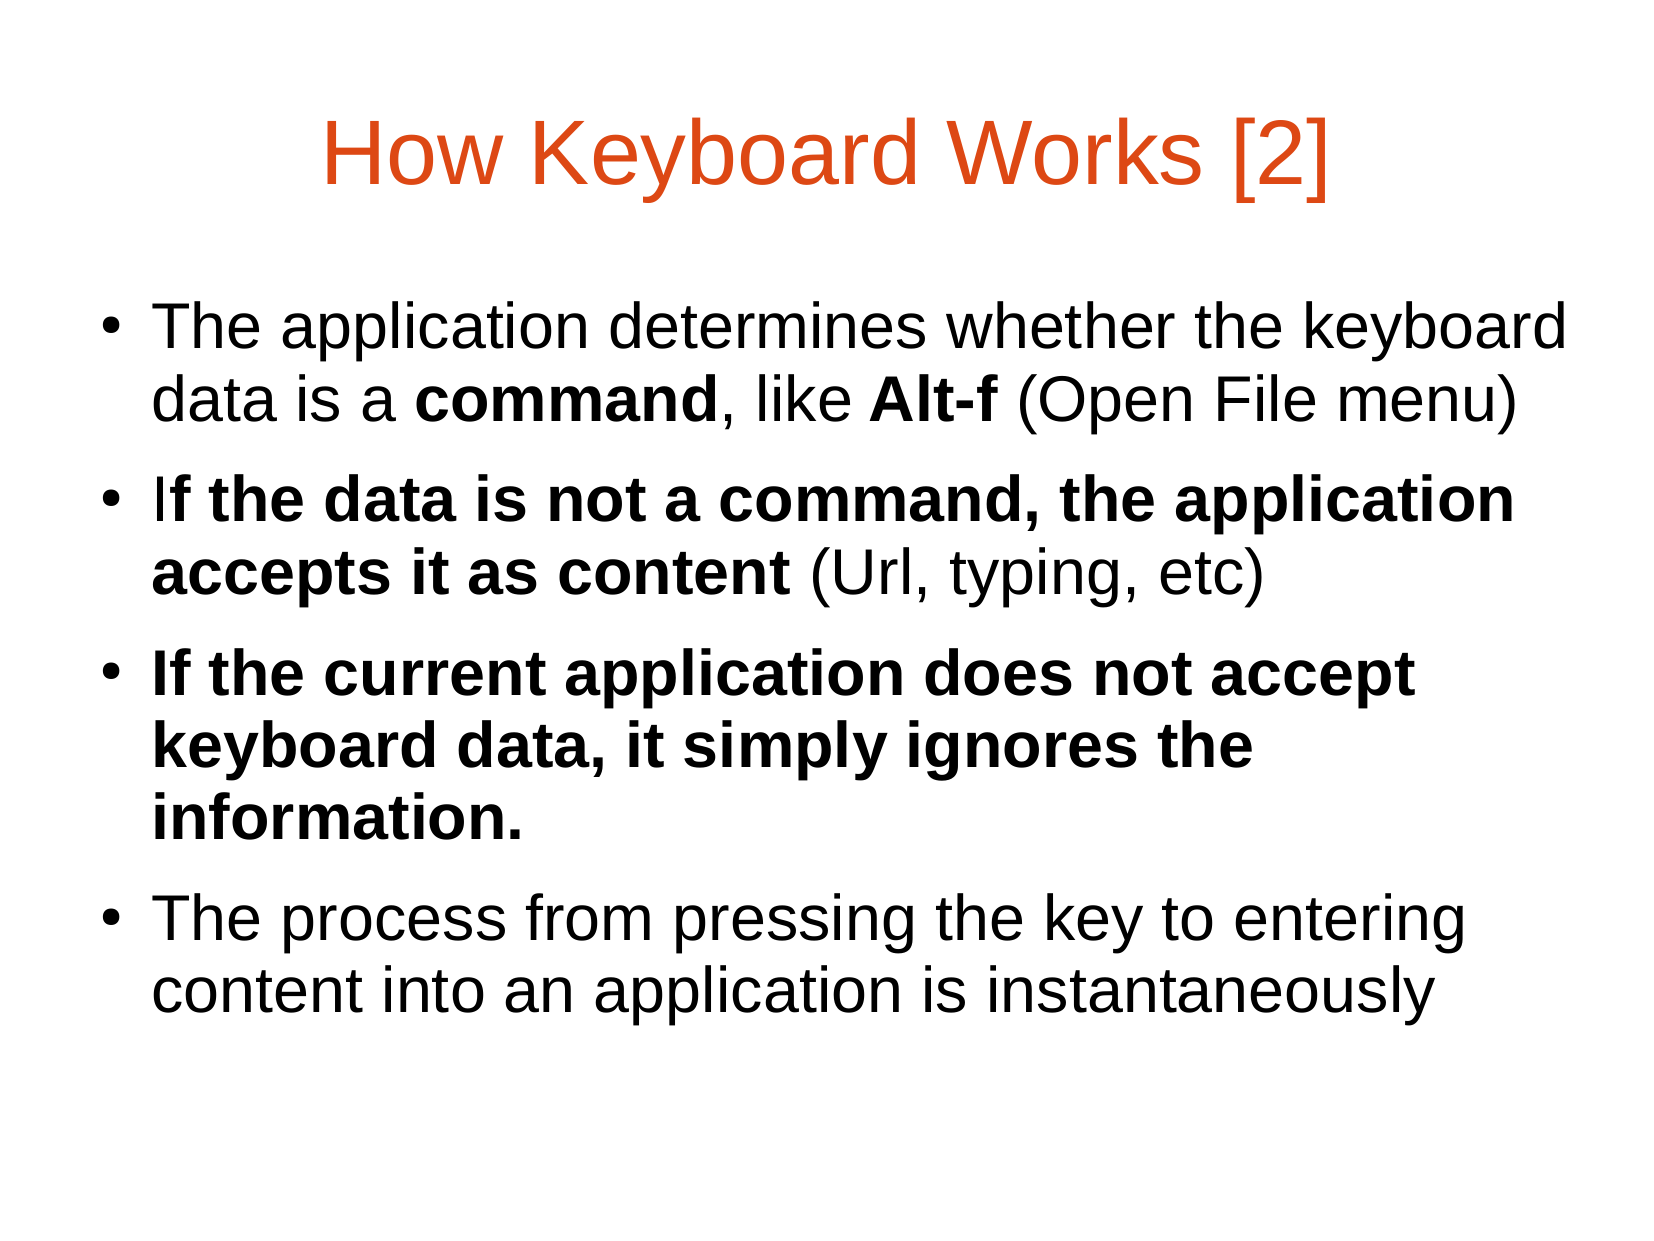

# How Keyboard Works [2]
The application determines whether the keyboard data is a command, like Alt-f (Open File menu)
If the data is not a command, the application accepts it as content (Url, typing, etc)
If the current application does not accept keyboard data, it simply ignores the information.
The process from pressing the key to entering content into an application is instantaneously